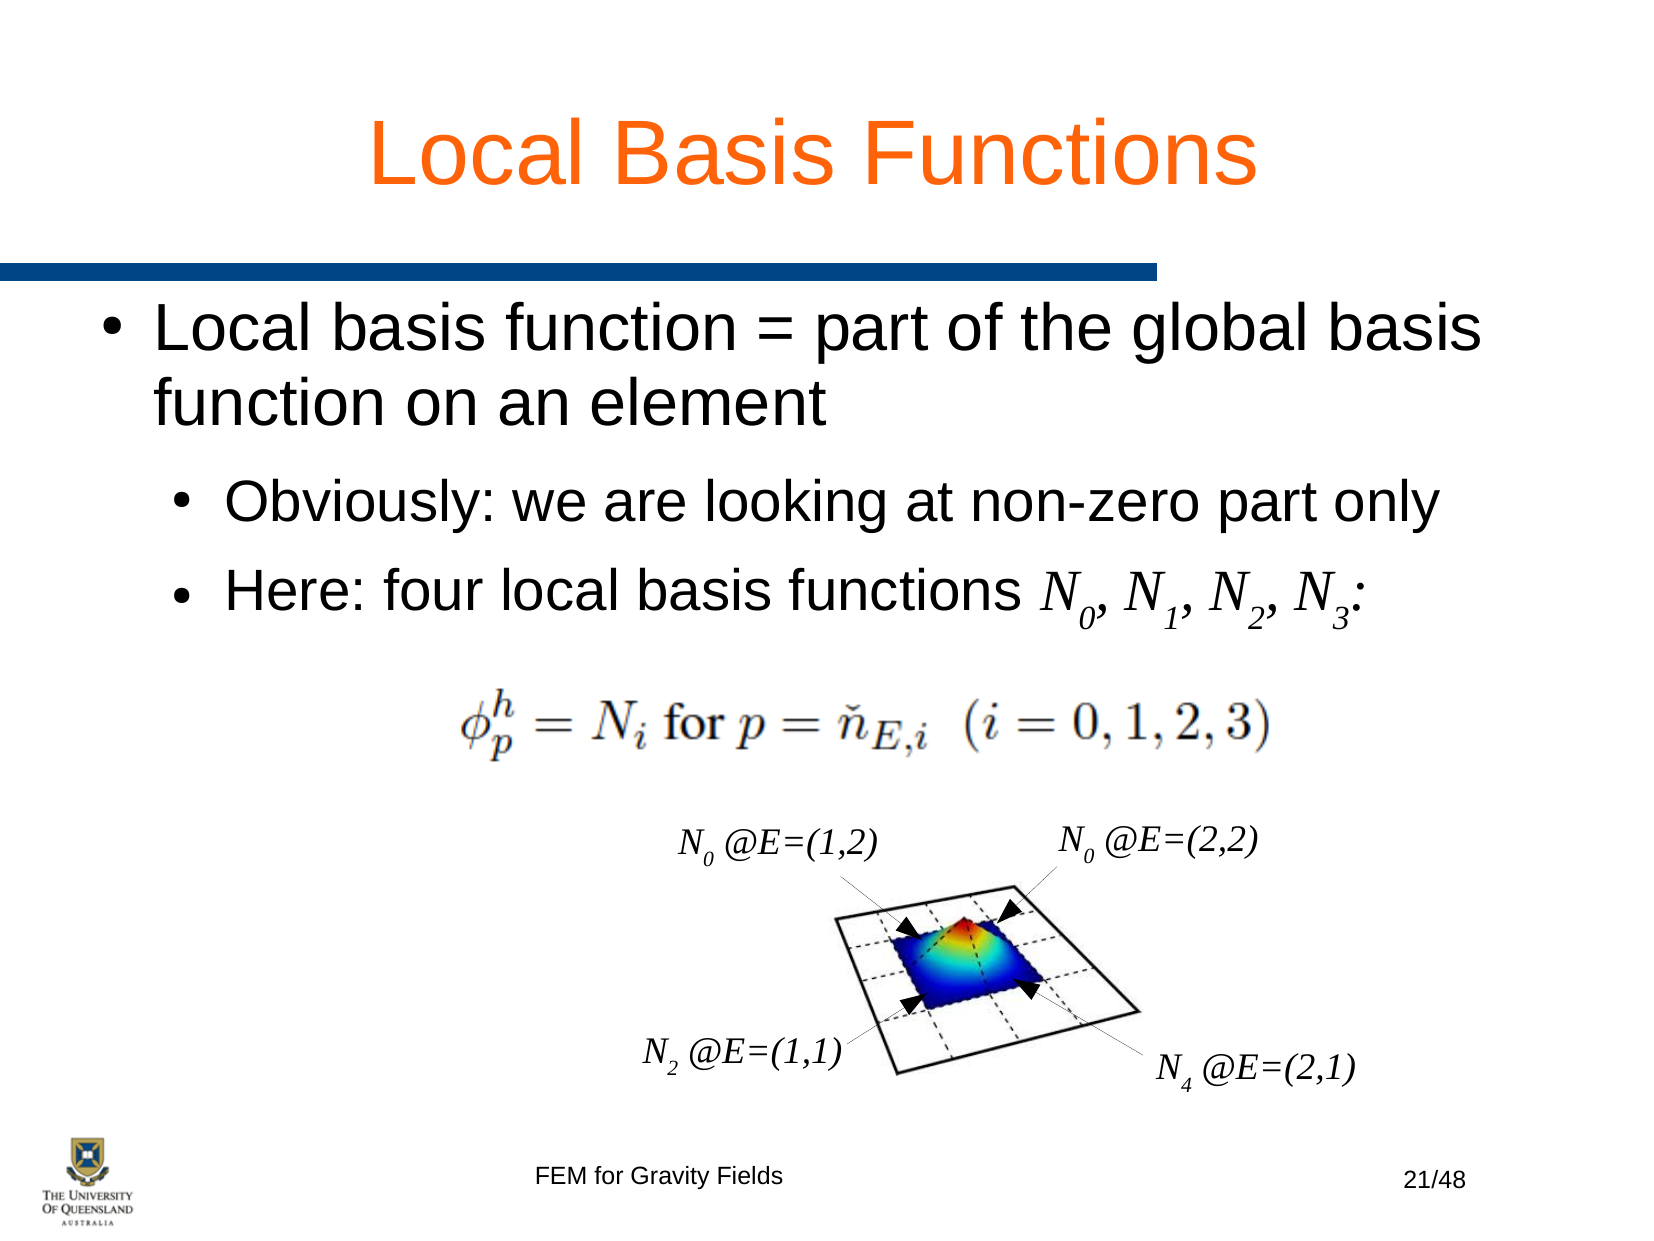

# Local Basis Functions
Local basis function = part of the global basis function on an element
Obviously: we are looking at non-zero part only
Here: four local basis functions N0, N1, N2, N3:
N0 @E=(2,2)
N0 @E=(1,2)
N2 @E=(1,1)
N4 @E=(2,1)